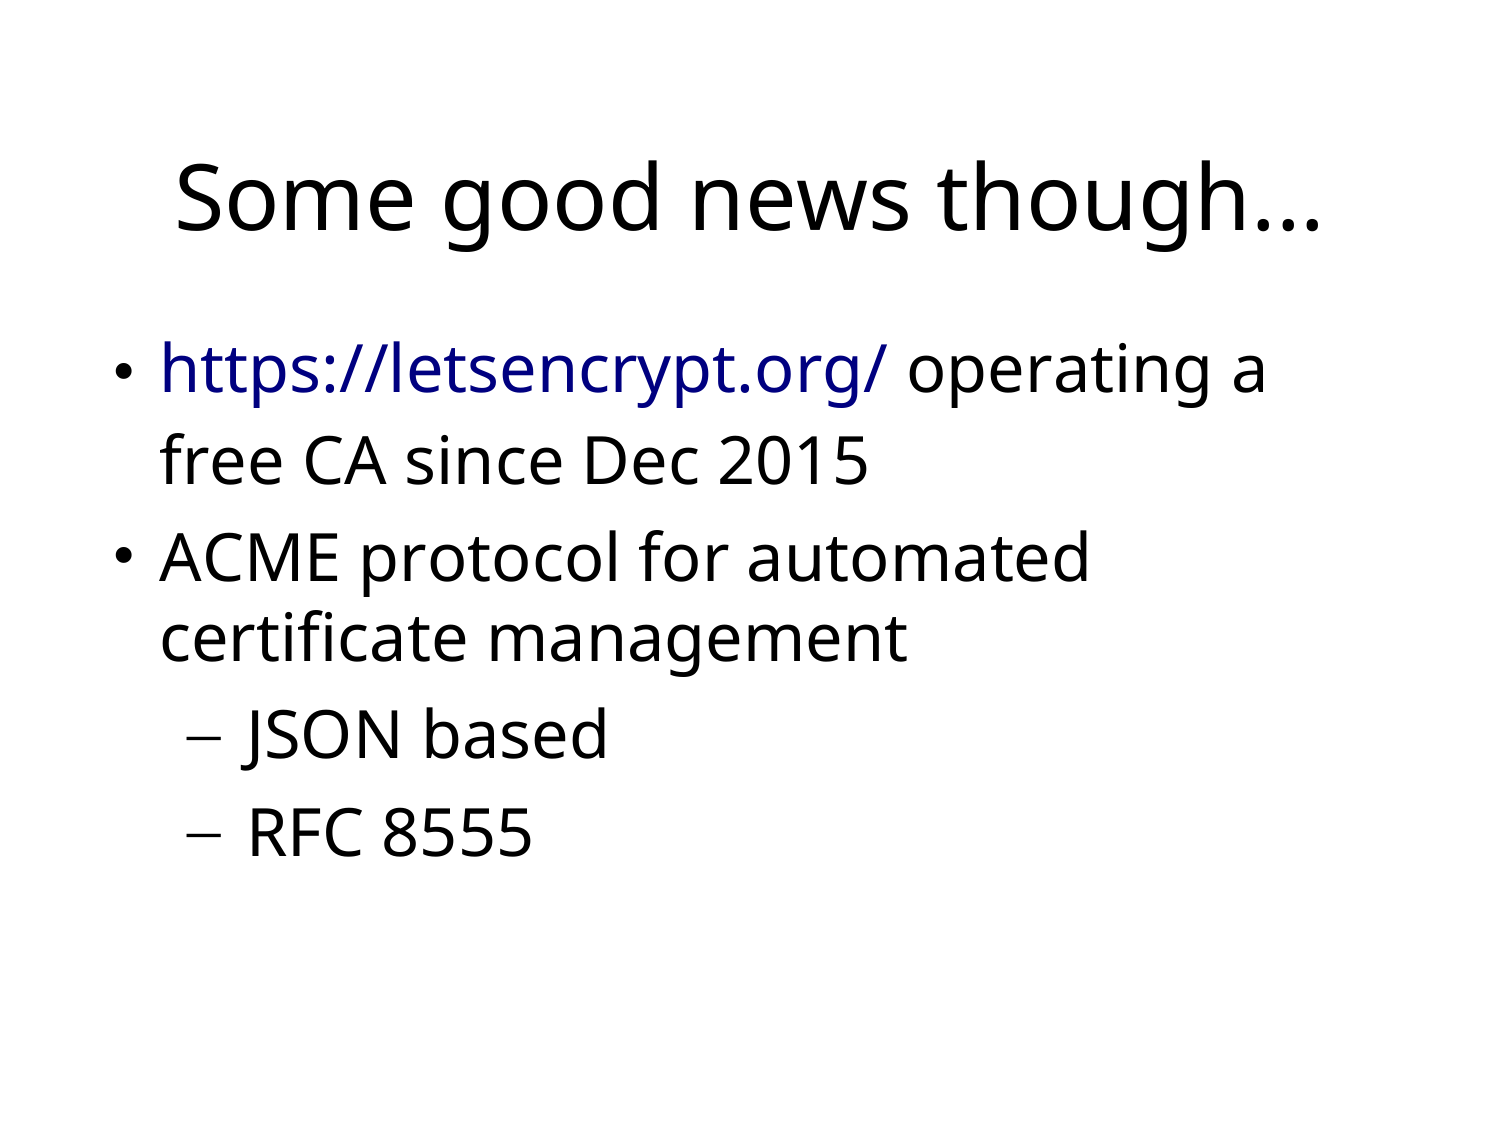

Some good news though...
https://letsencrypt.org/ operating a free CA since Dec 2015
ACME protocol for automated certificate management
 JSON based
 RFC 8555